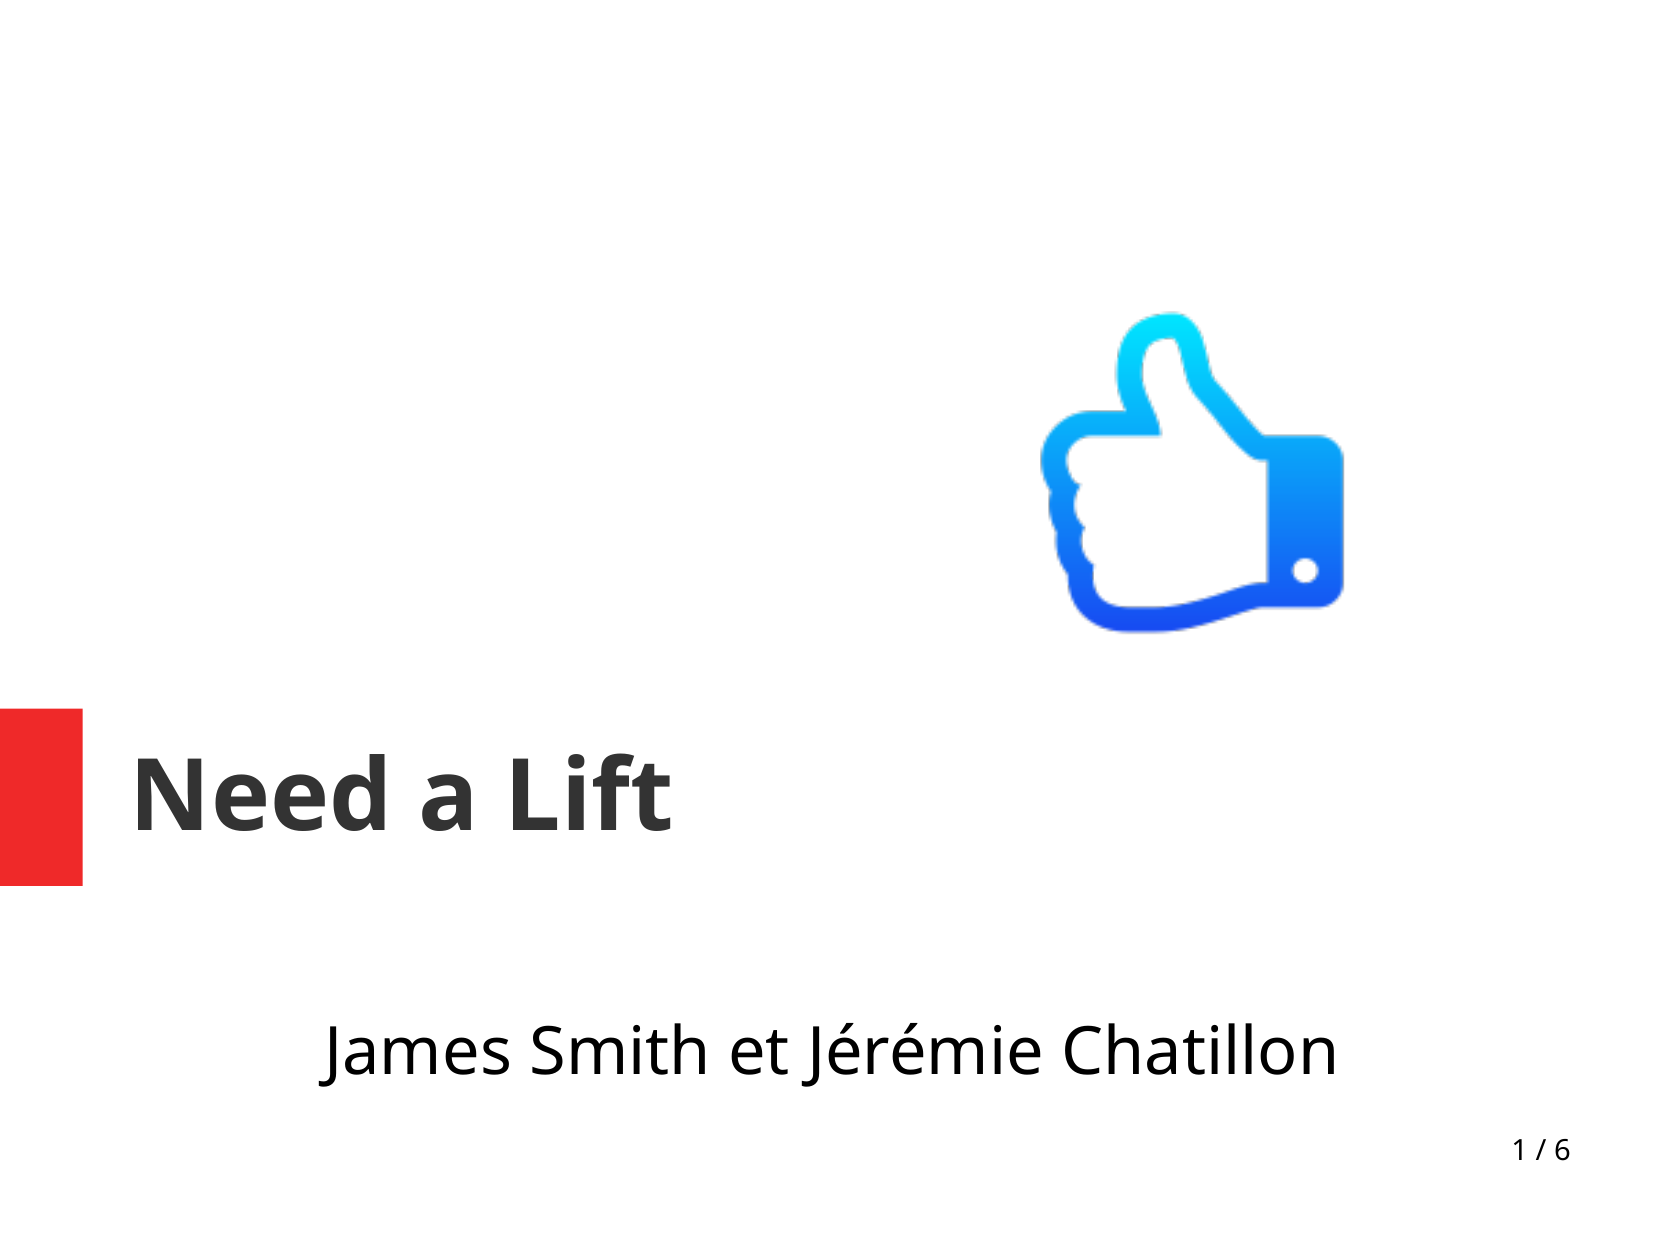

# Need a Lift
James Smith et Jérémie Chatillon
1